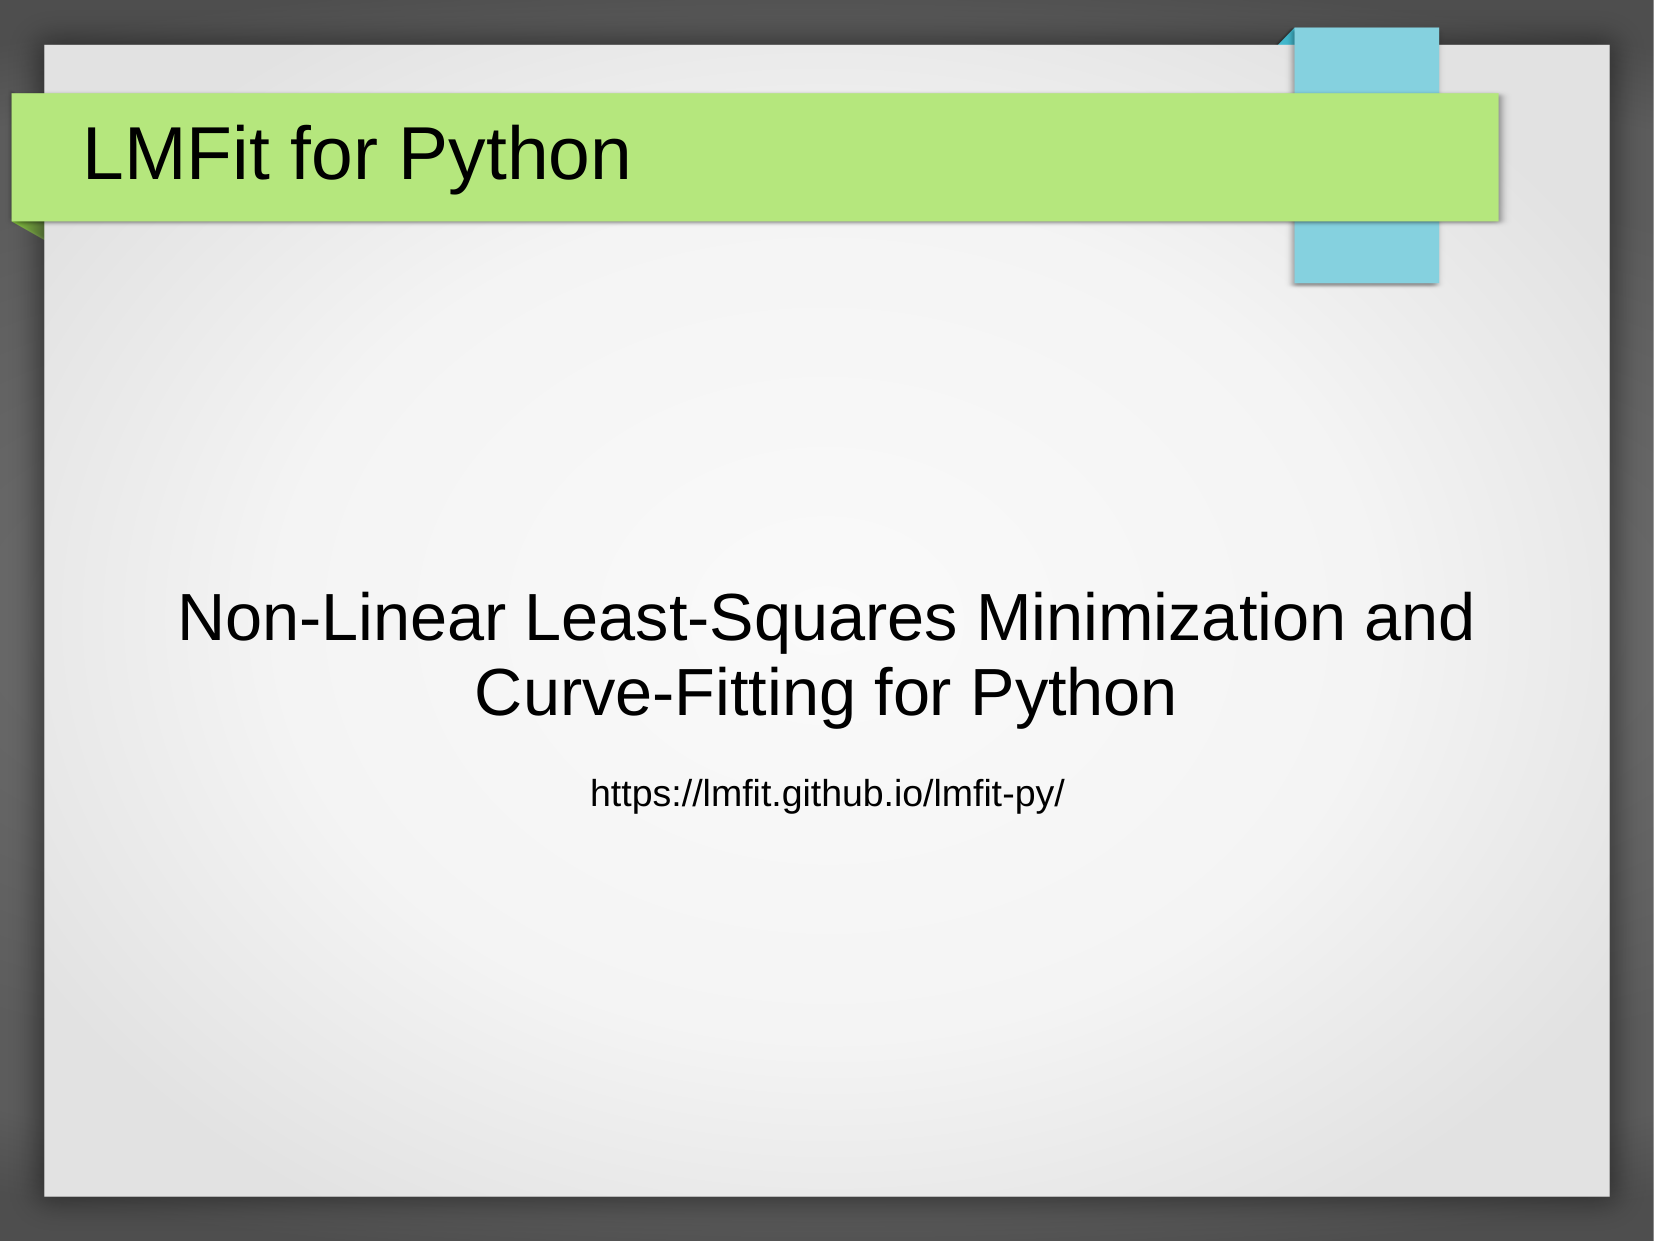

# LMFit for Python
Non-Linear Least-Squares Minimization and Curve-Fitting for Python
https://lmfit.github.io/lmfit-py/